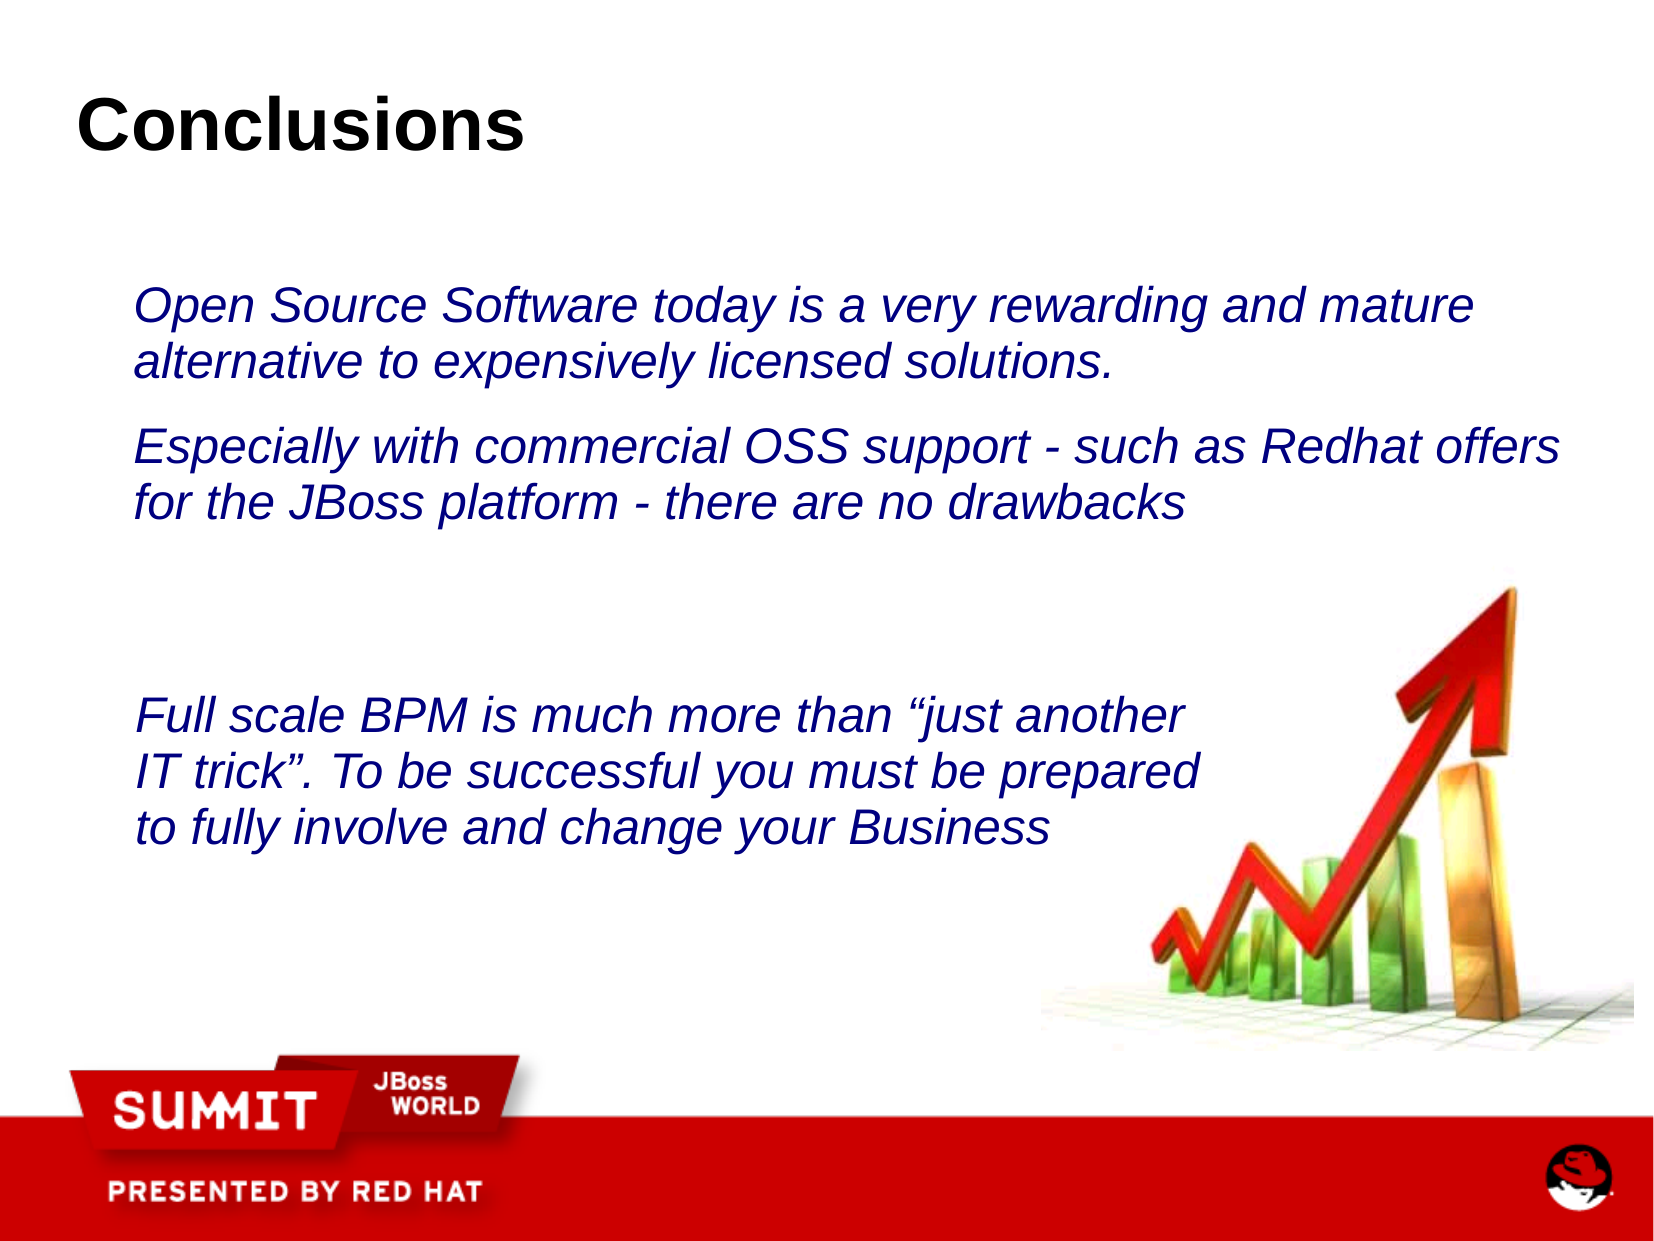

# Conclusions
Open Source Software today is a very rewarding and mature alternative to expensively licensed solutions.
Especially with commercial OSS support - such as Redhat offers for the JBoss platform - there are no drawbacks
Full scale BPM is much more than “just another IT trick”. To be successful you must be prepared to fully involve and change your Business